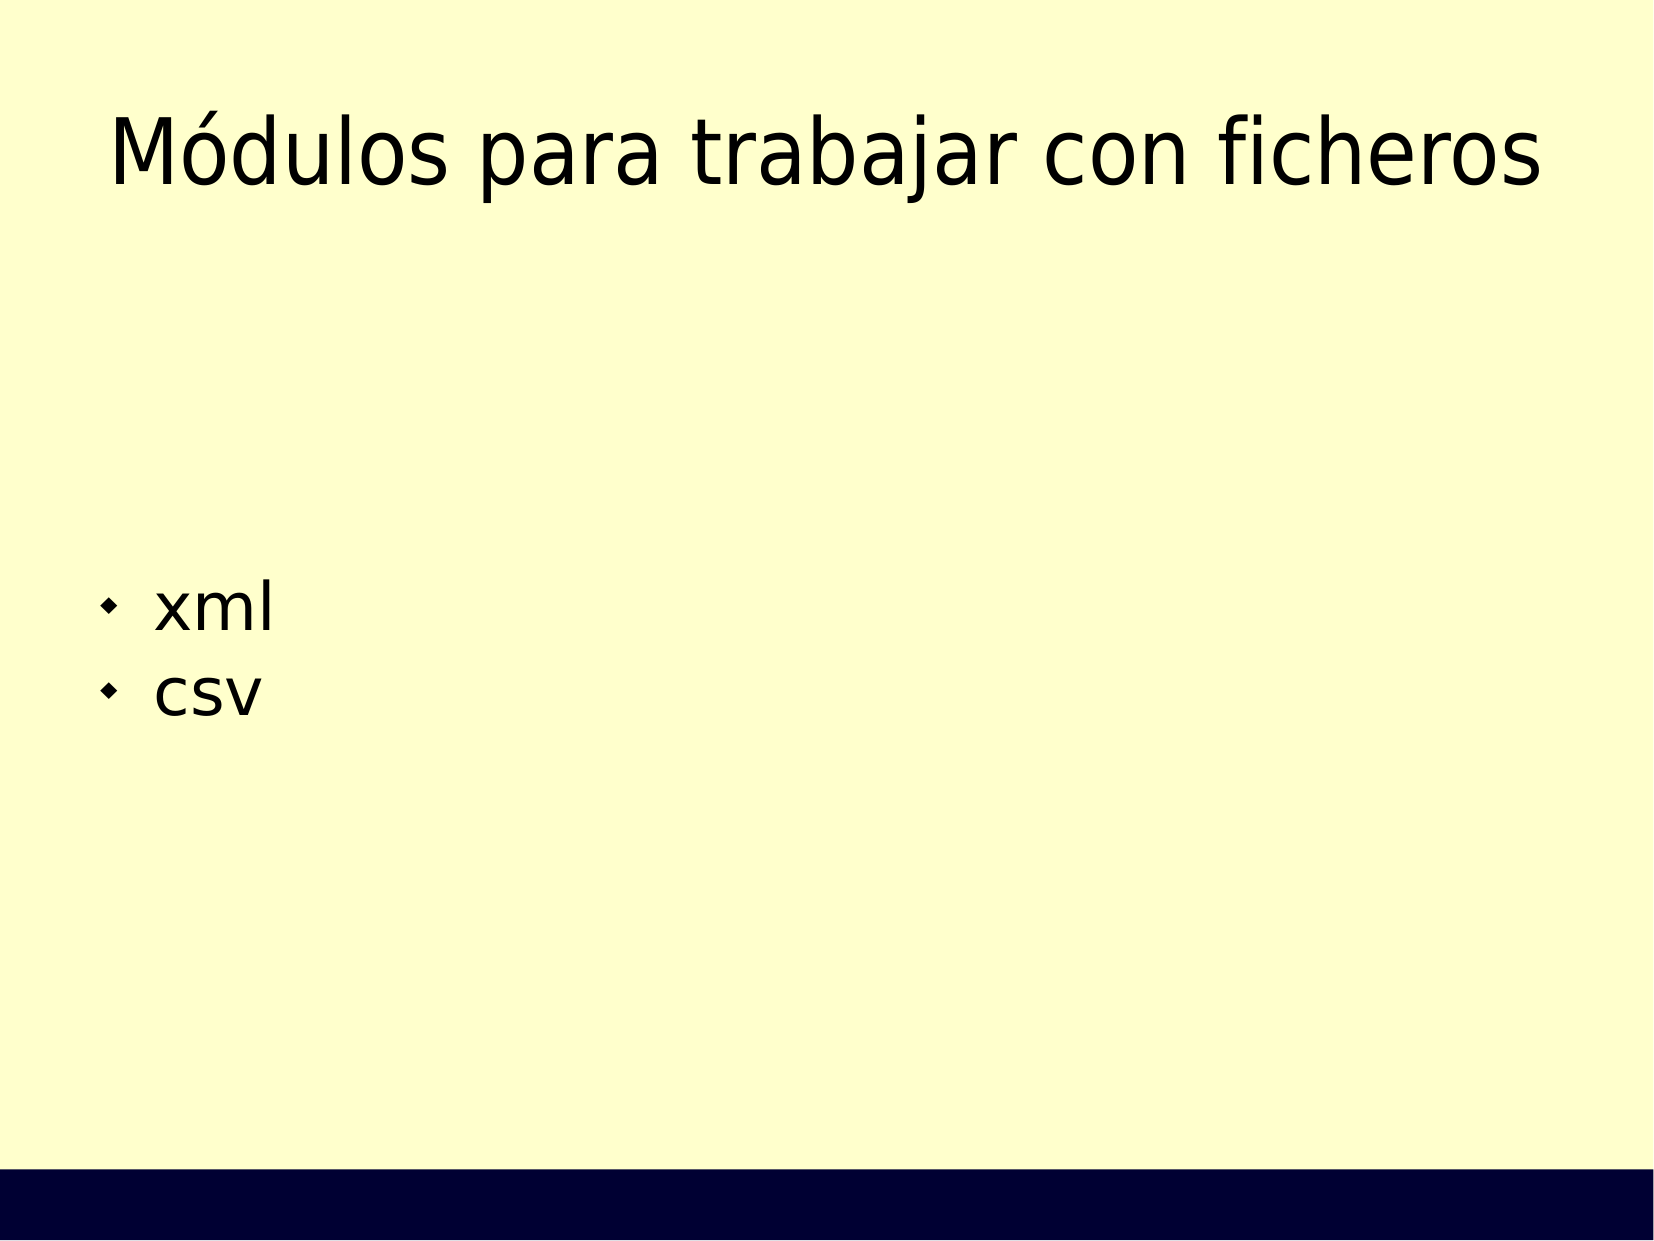

# Módulos para trabajar con ficheros
xml
csv